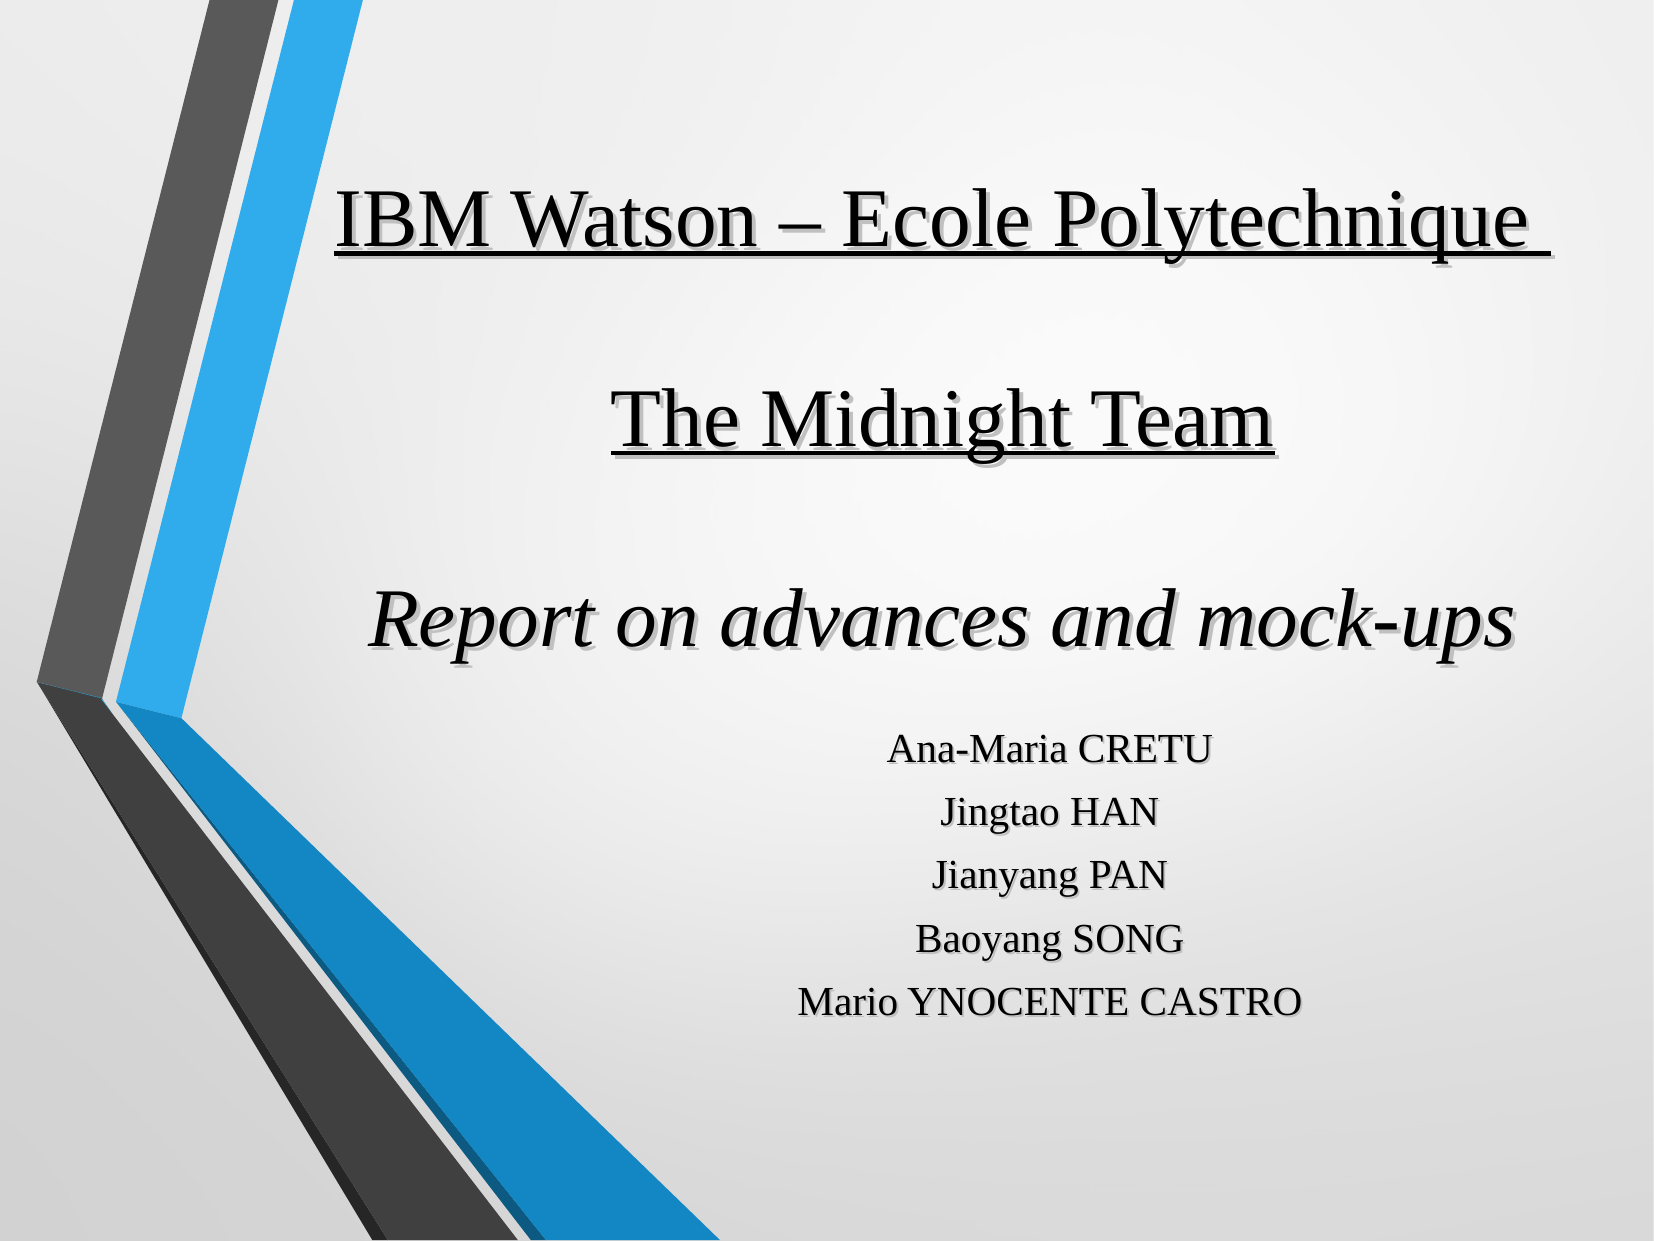

# IBM Watson – Ecole Polytechnique The Midnight Team Report on advances and mock-ups
Ana-Maria CRETU
Jingtao HAN
Jianyang PAN
Baoyang SONG
Mario YNOCENTE CASTRO